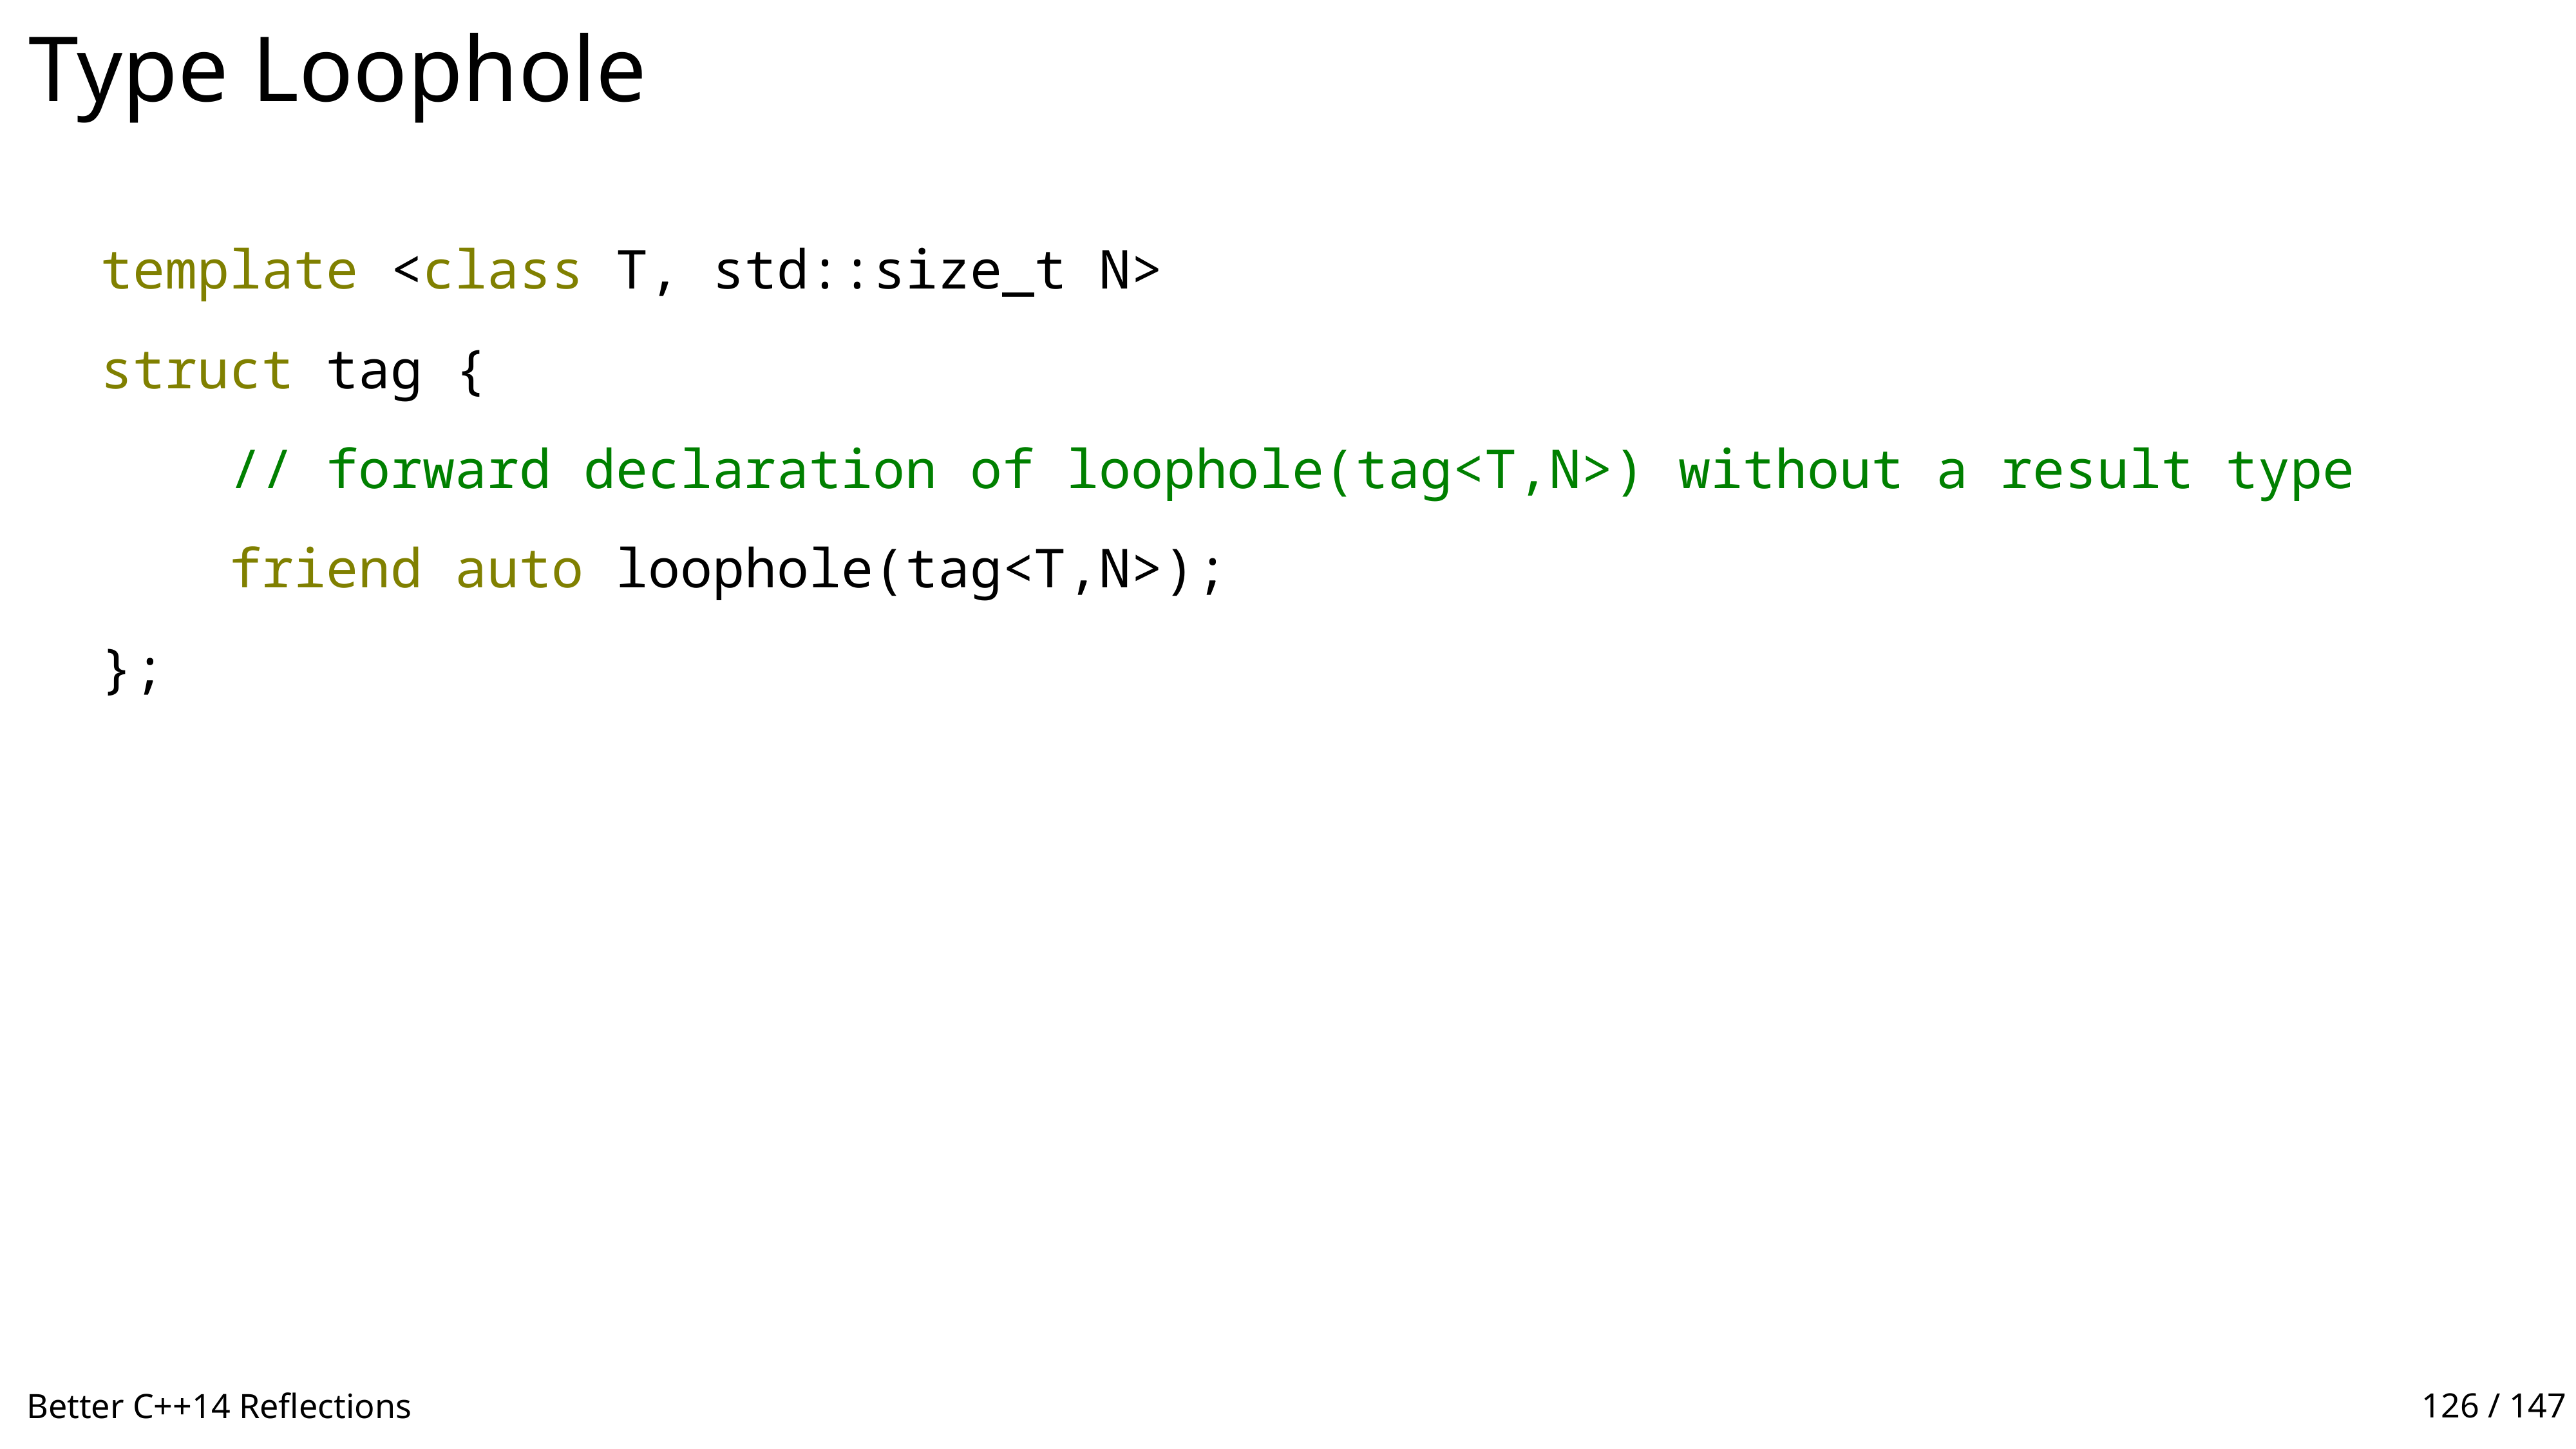

# Type Loophole
template <class T, std::size_t N>
struct tag {
 // forward declaration of loophole(tag<T,N>) without a result type
 friend auto loophole(tag<T,N>);
};
Better C++14 Reflections